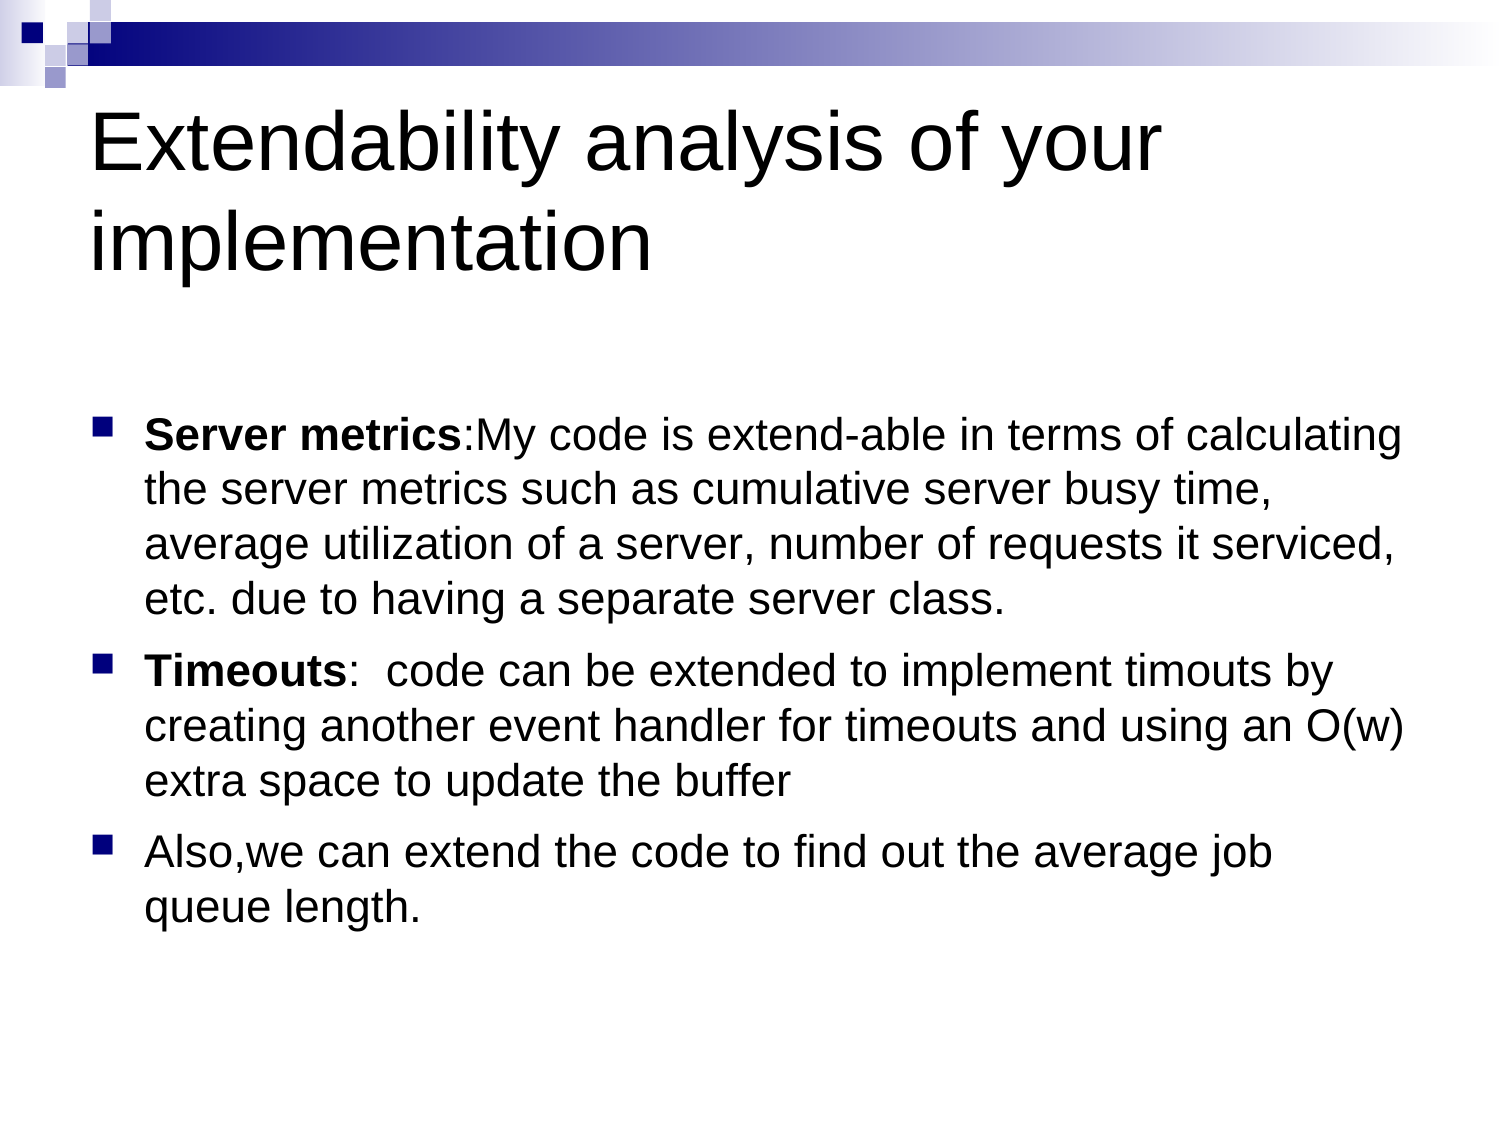

# Extendability analysis of your implementation
Server metrics:My code is extend-able in terms of calculating the server metrics such as cumulative server busy time, average utilization of a server, number of requests it serviced, etc. due to having a separate server class.
Timeouts: code can be extended to implement timouts by creating another event handler for timeouts and using an O(w) extra space to update the buffer
Also,we can extend the code to find out the average job queue length.